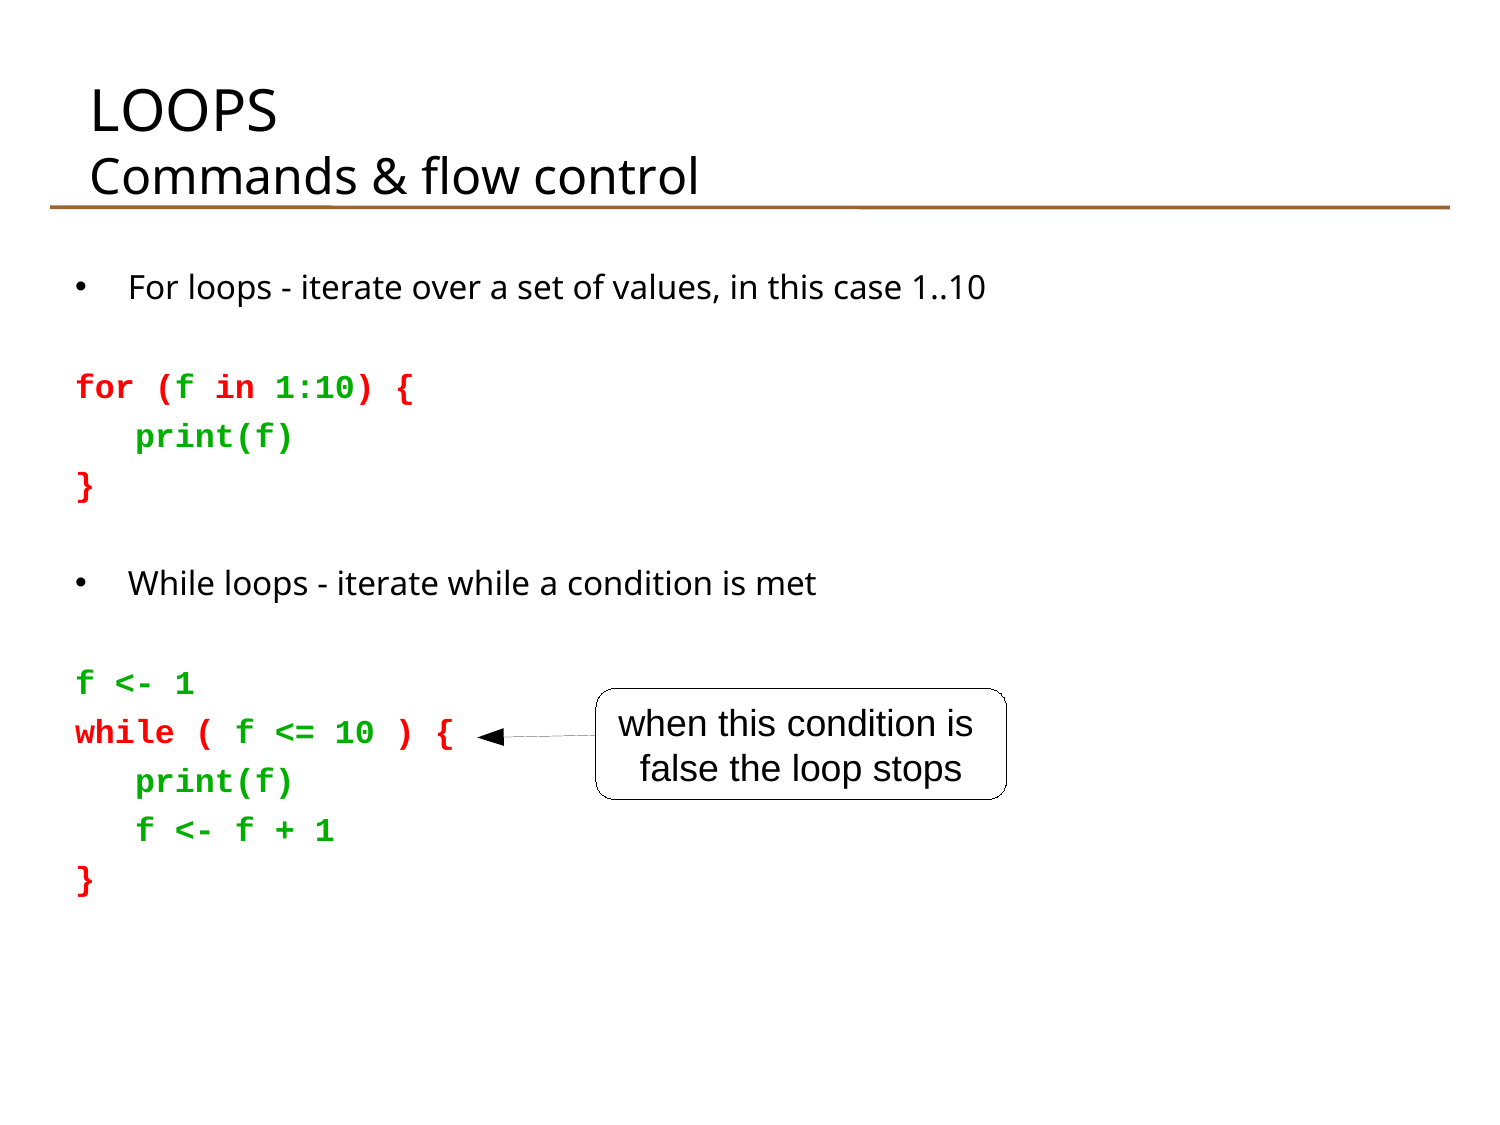

LOOPS
Commands & flow control
For loops - iterate over a set of values, in this case 1..10
for (f in 1:10) {
 print(f)
}
While loops - iterate while a condition is met
f <- 1
while ( f <= 10 ) {
 print(f)
 f <- f + 1
}
when this condition is
false the loop stops